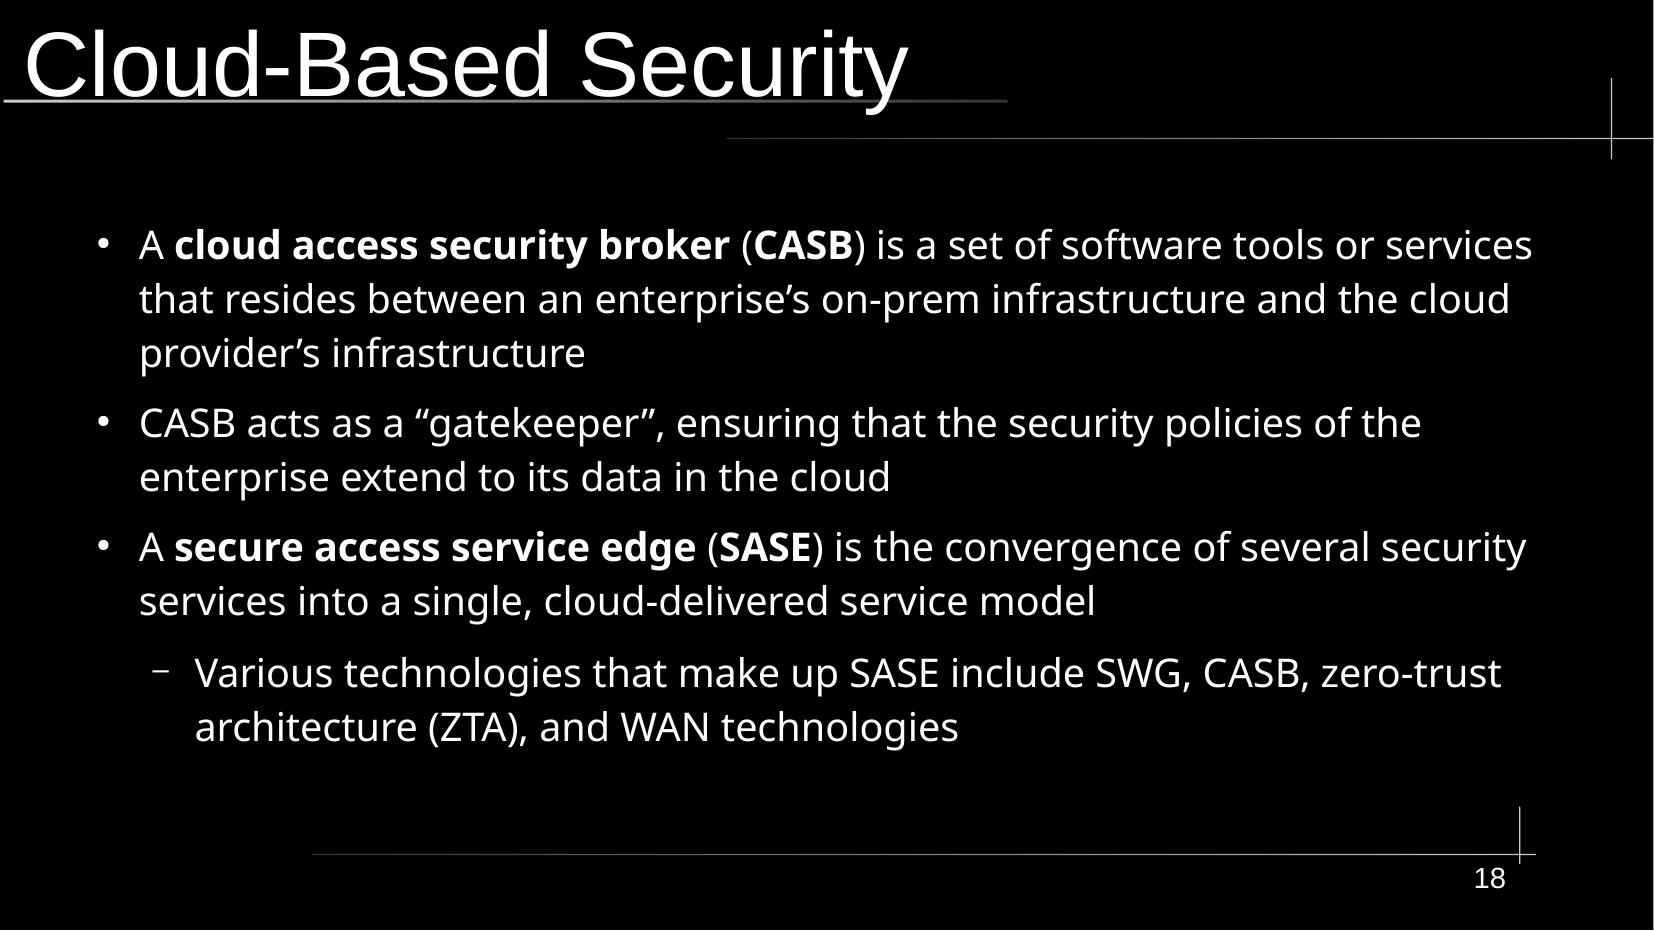

# Cloud-Based Security
A cloud access security broker (CASB) is a set of software tools or services that resides between an enterprise’s on-prem infrastructure and the cloud provider’s infrastructure
CASB acts as a “gatekeeper”, ensuring that the security policies of the enterprise extend to its data in the cloud
A secure access service edge (SASE) is the convergence of several security services into a single, cloud-delivered service model
Various technologies that make up SASE include SWG, CASB, zero-trust architecture (ZTA), and WAN technologies
18